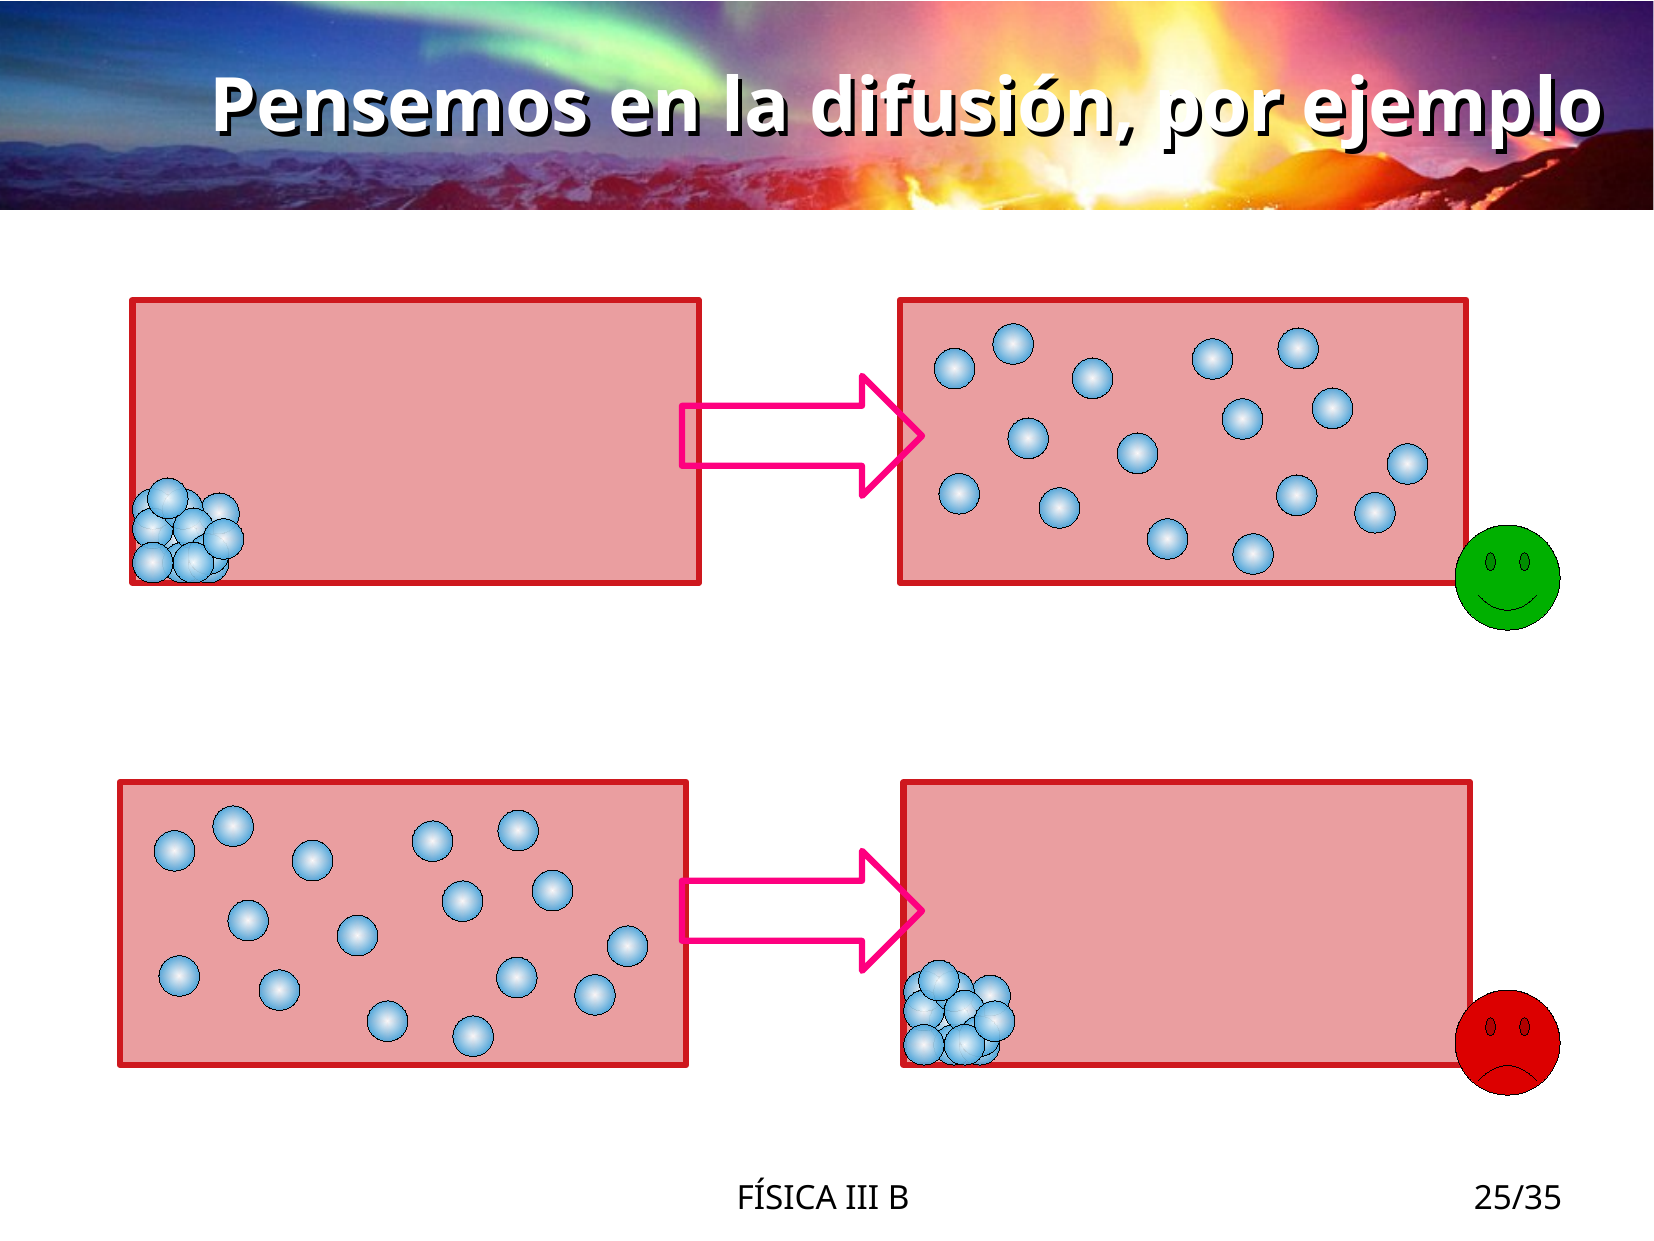

# Pensemos en la difusión, por ejemplo
FÍSICA III B
25